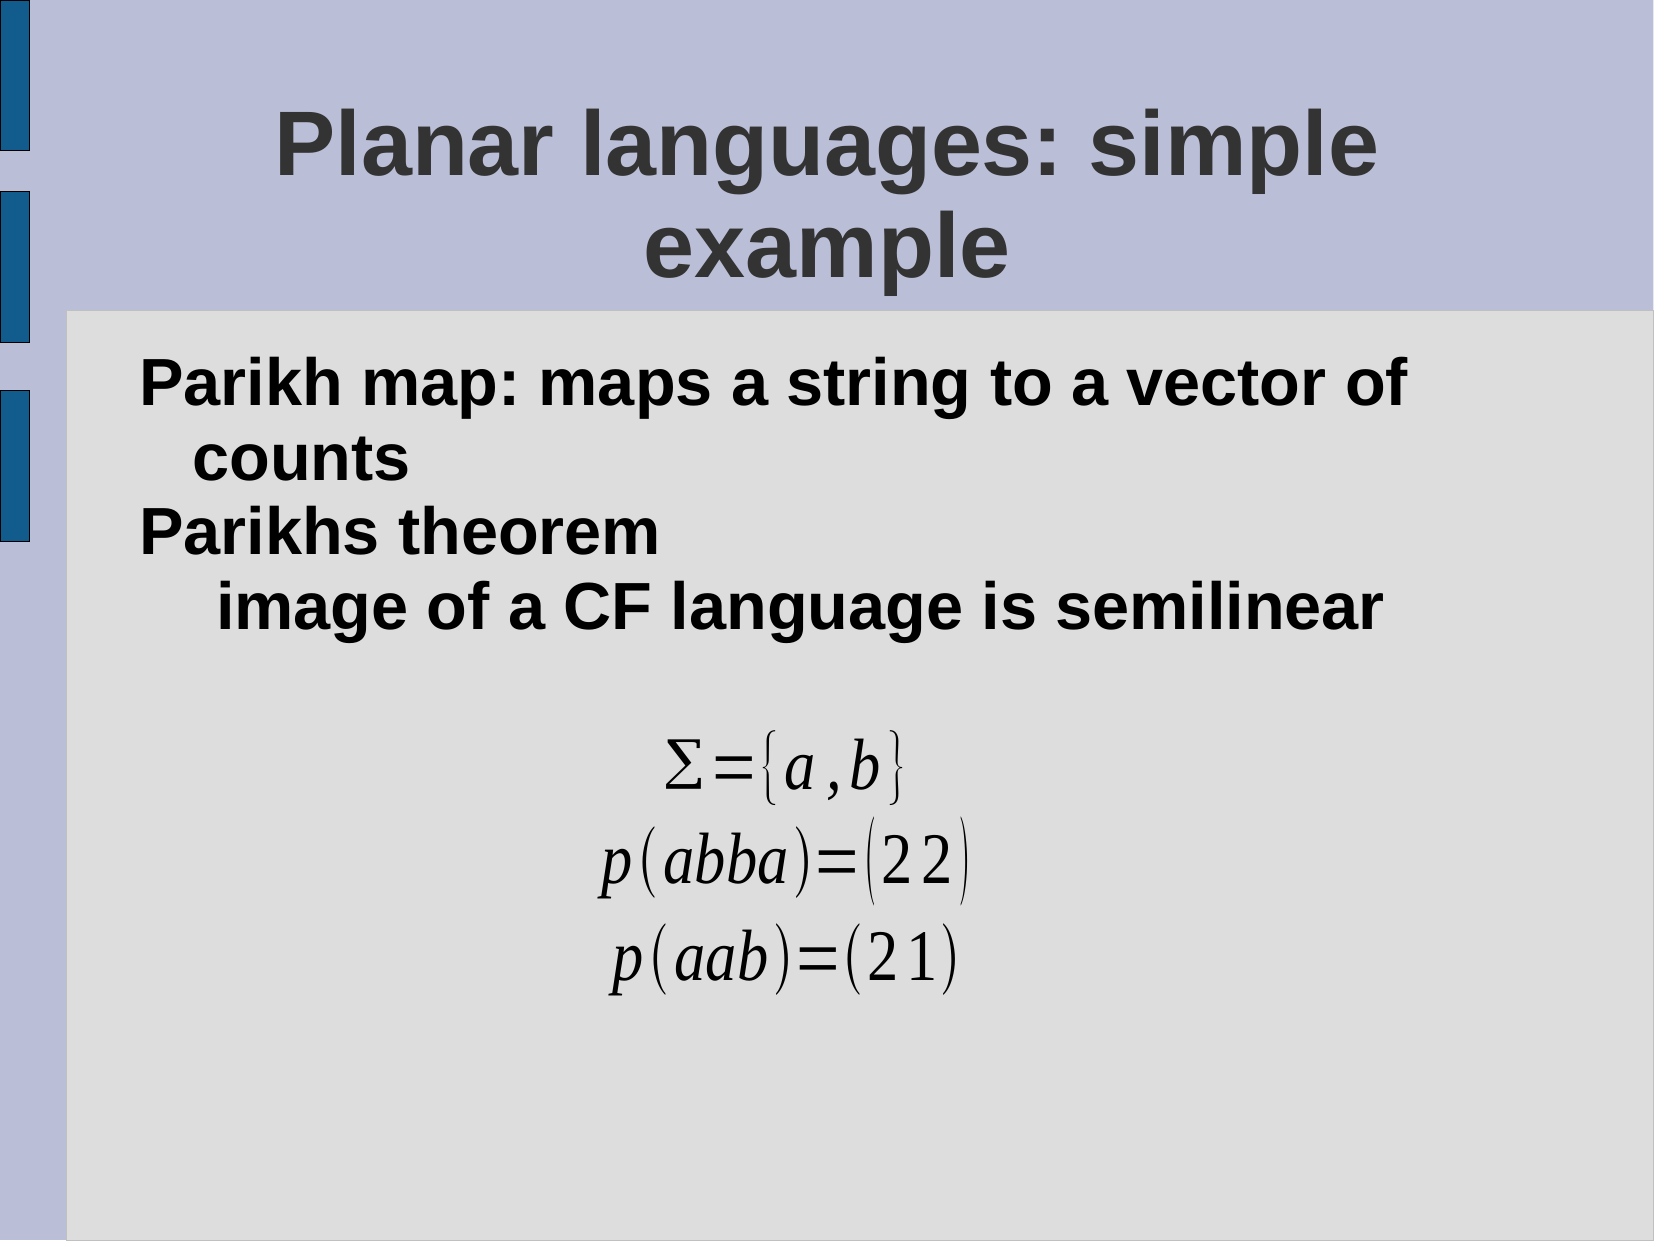

# Planar languages: simple example
Parikh map: maps a string to a vector of counts
Parikhs theorem
image of a CF language is semilinear